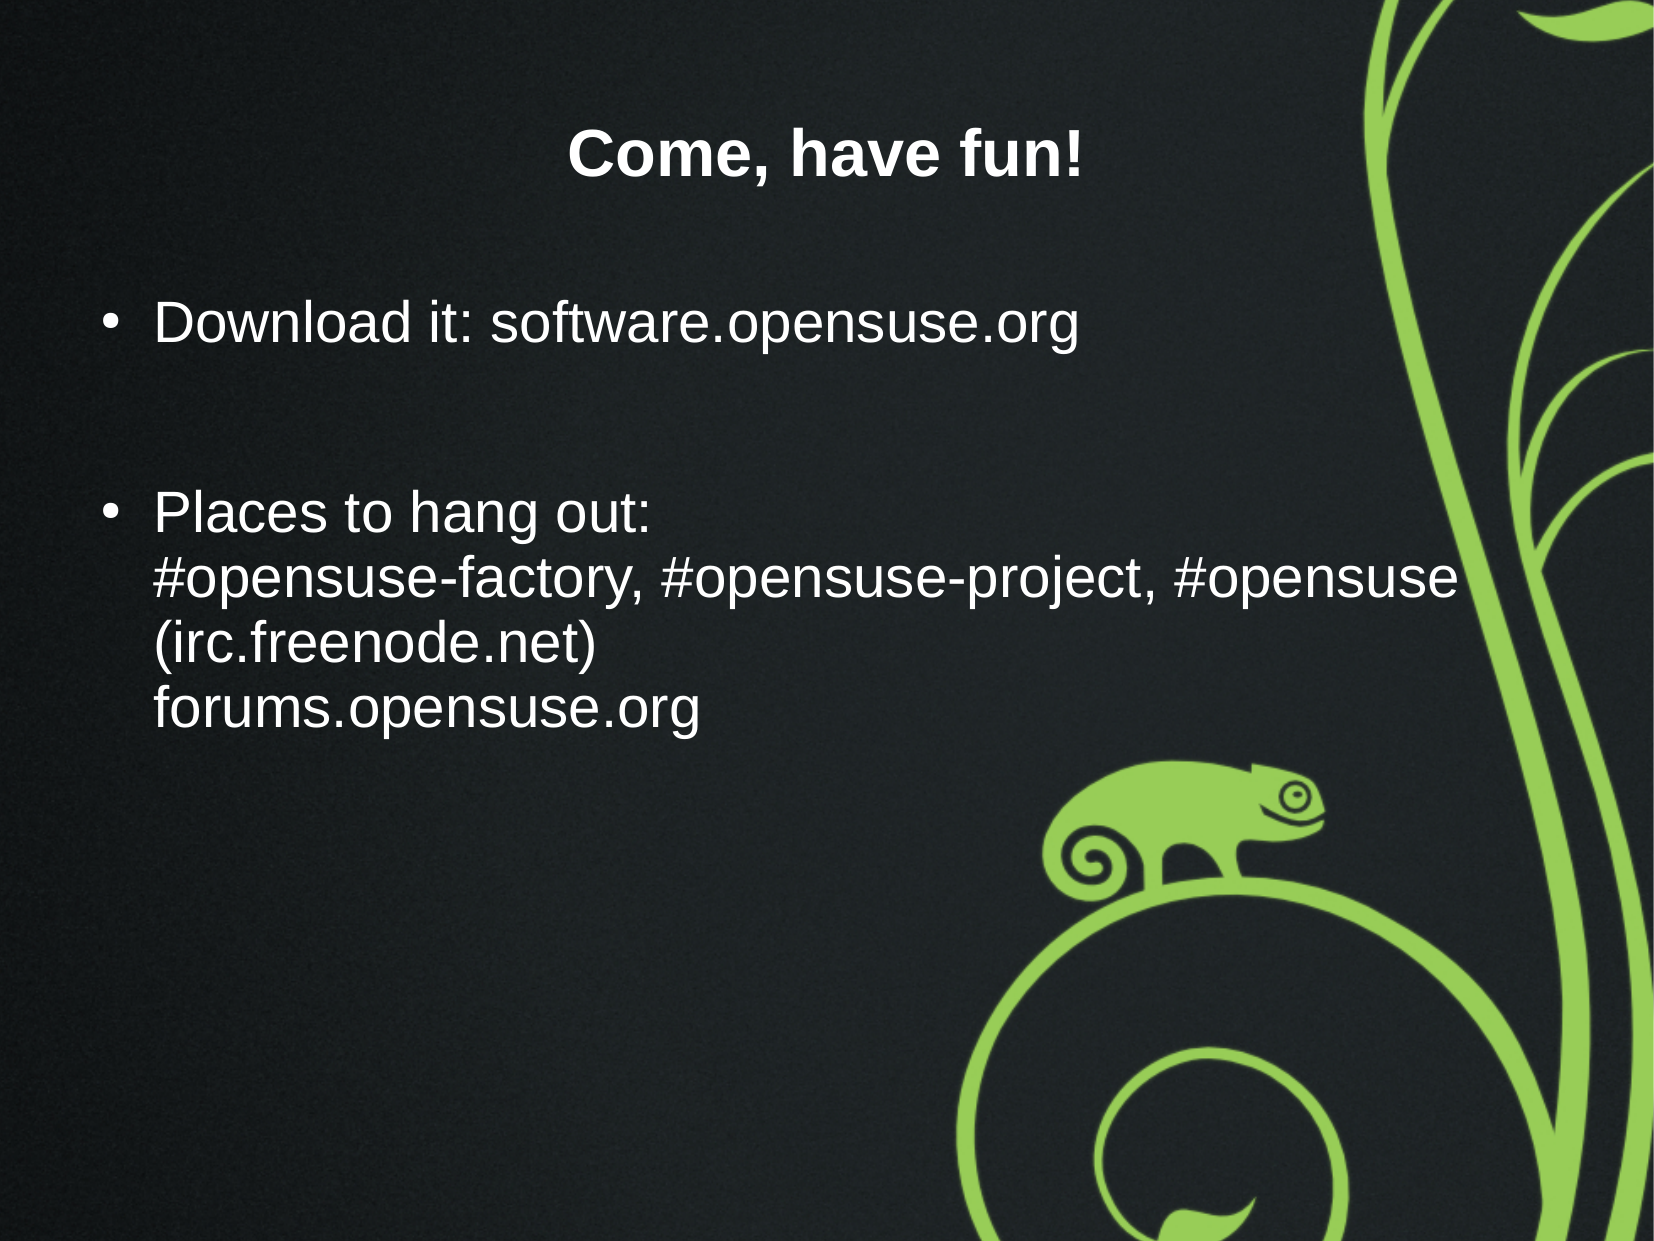

# Come, have fun!
Download it: software.opensuse.org
Places to hang out:
#opensuse-factory, #opensuse-project, #opensuse (irc.freenode.net)
forums.opensuse.org